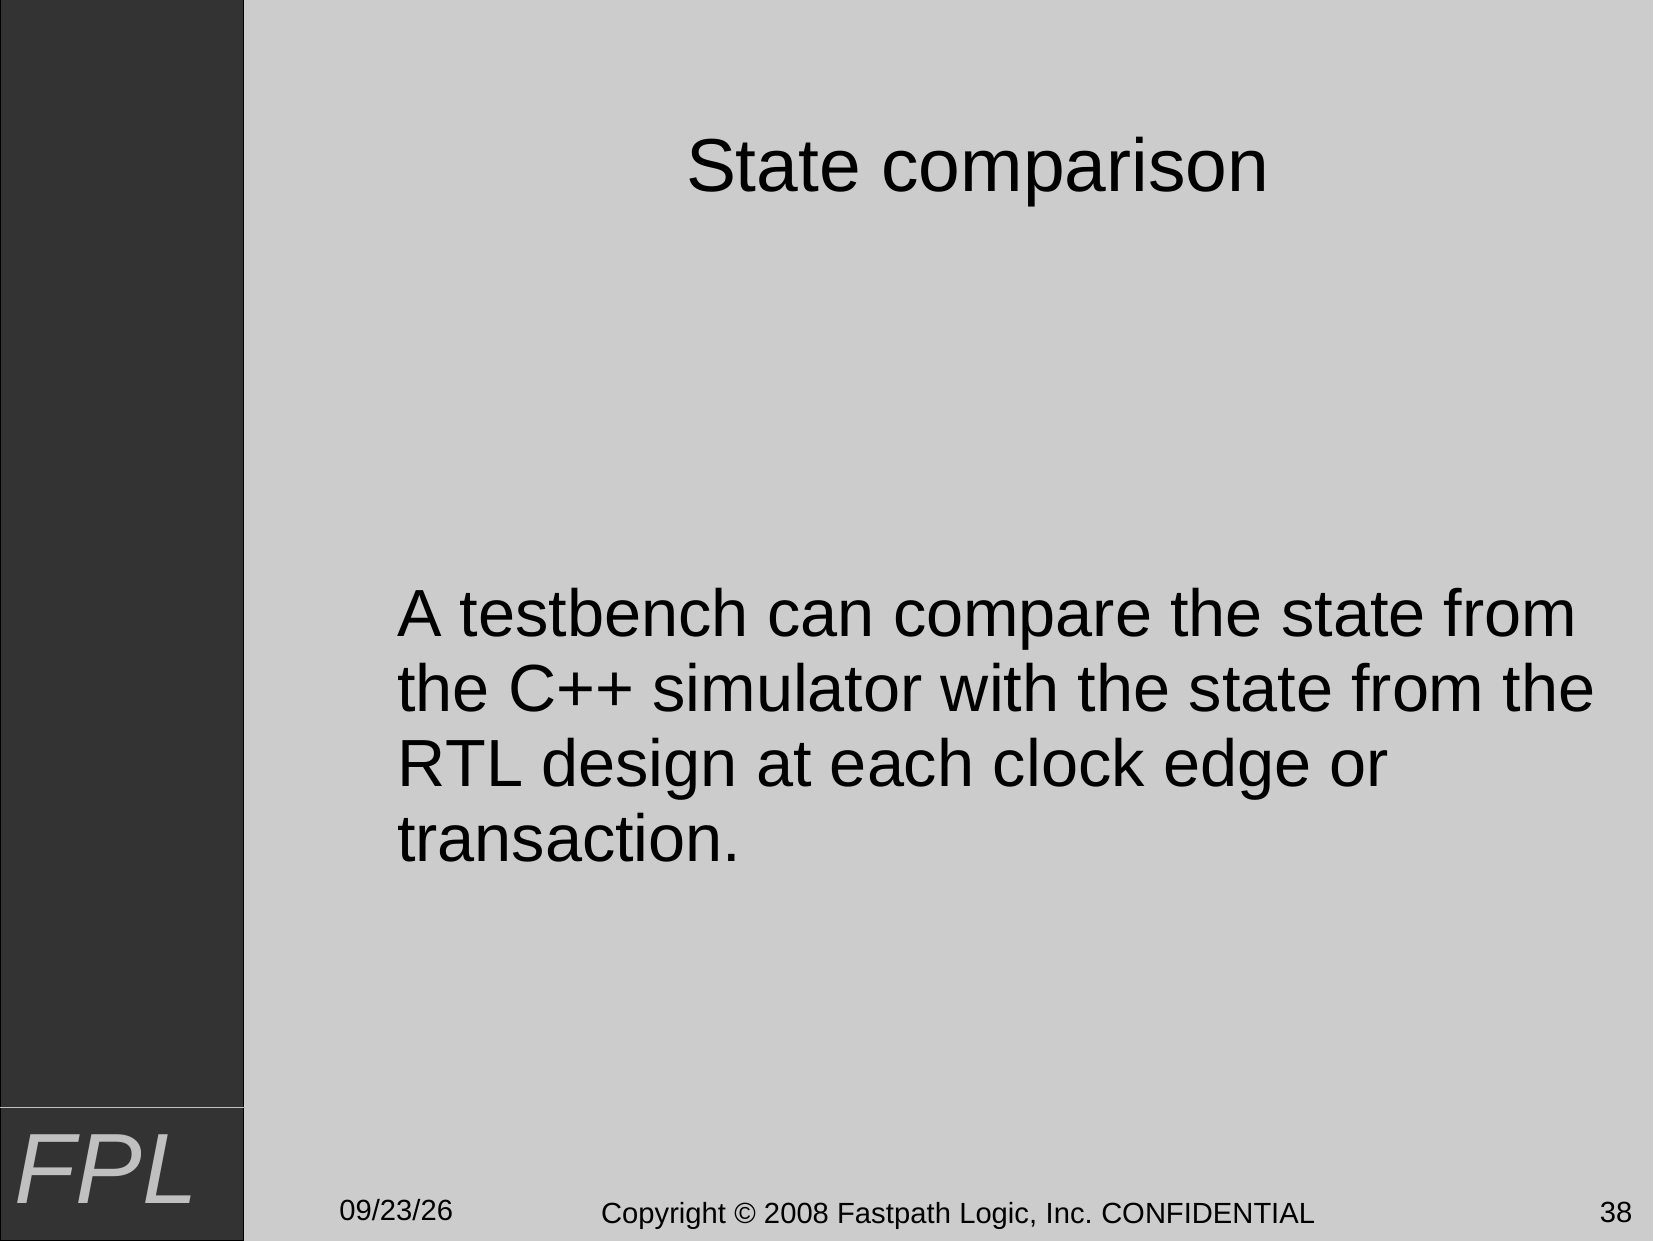

# State comparison
A testbench can compare the state from the C++ simulator with the state from the RTL design at each clock edge or transaction.
38
© 2008 FASTPATH LOGIC INC.